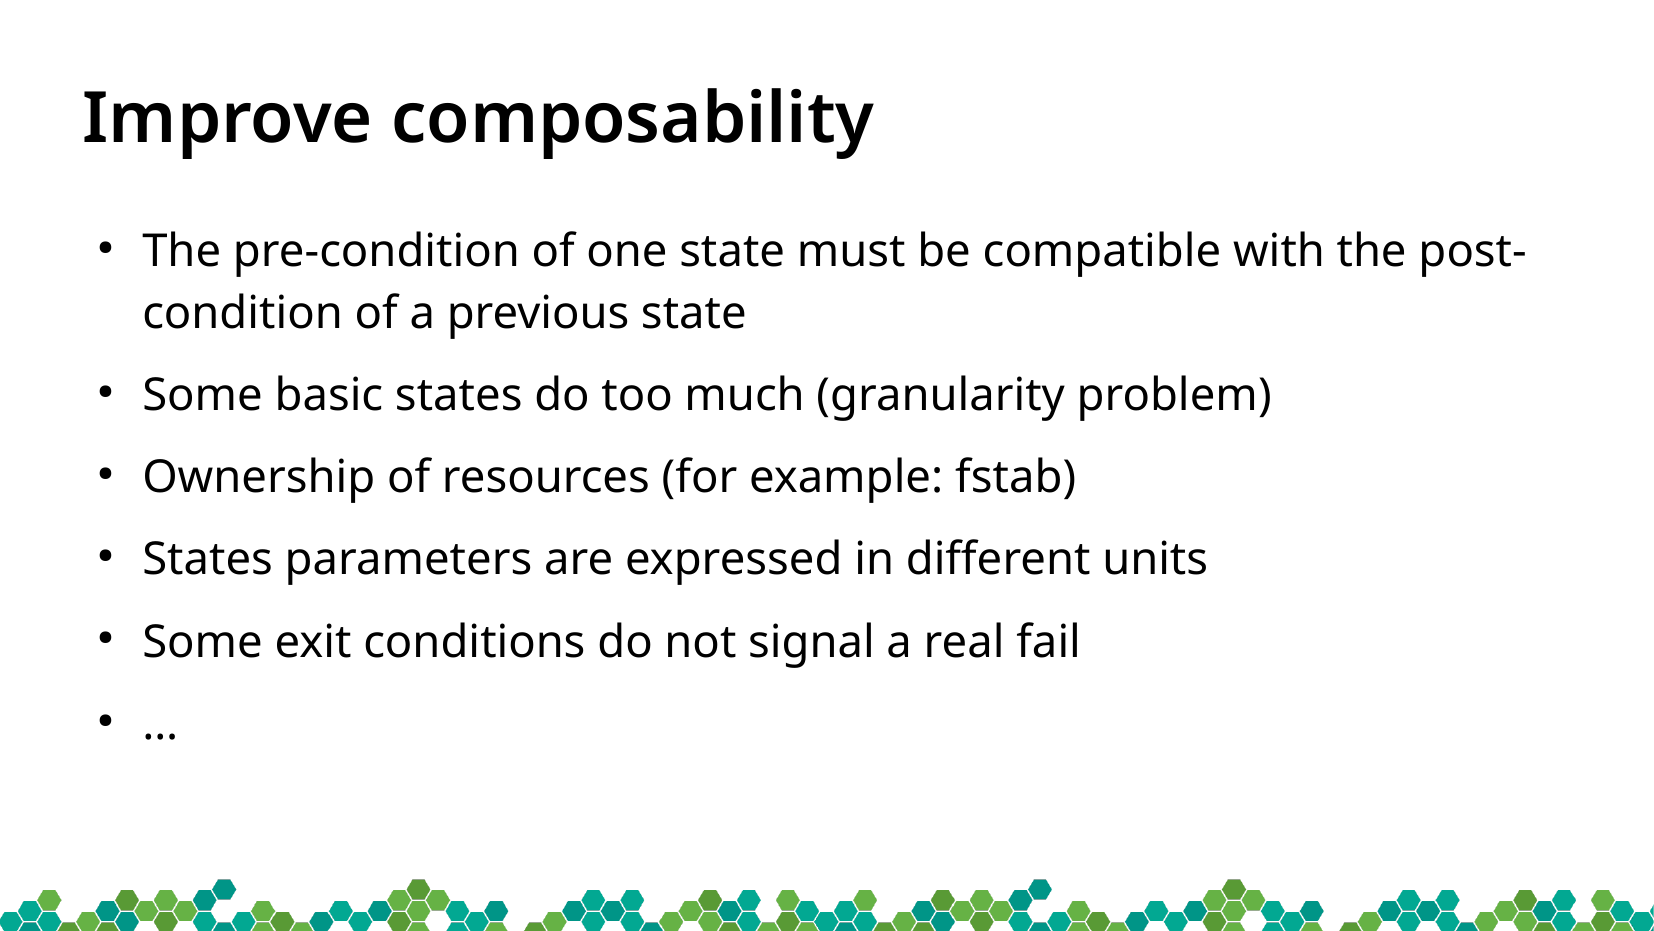

# Improve composability
The pre-condition of one state must be compatible with the post-condition of a previous state
Some basic states do too much (granularity problem)
Ownership of resources (for example: fstab)
States parameters are expressed in different units
Some exit conditions do not signal a real fail
…